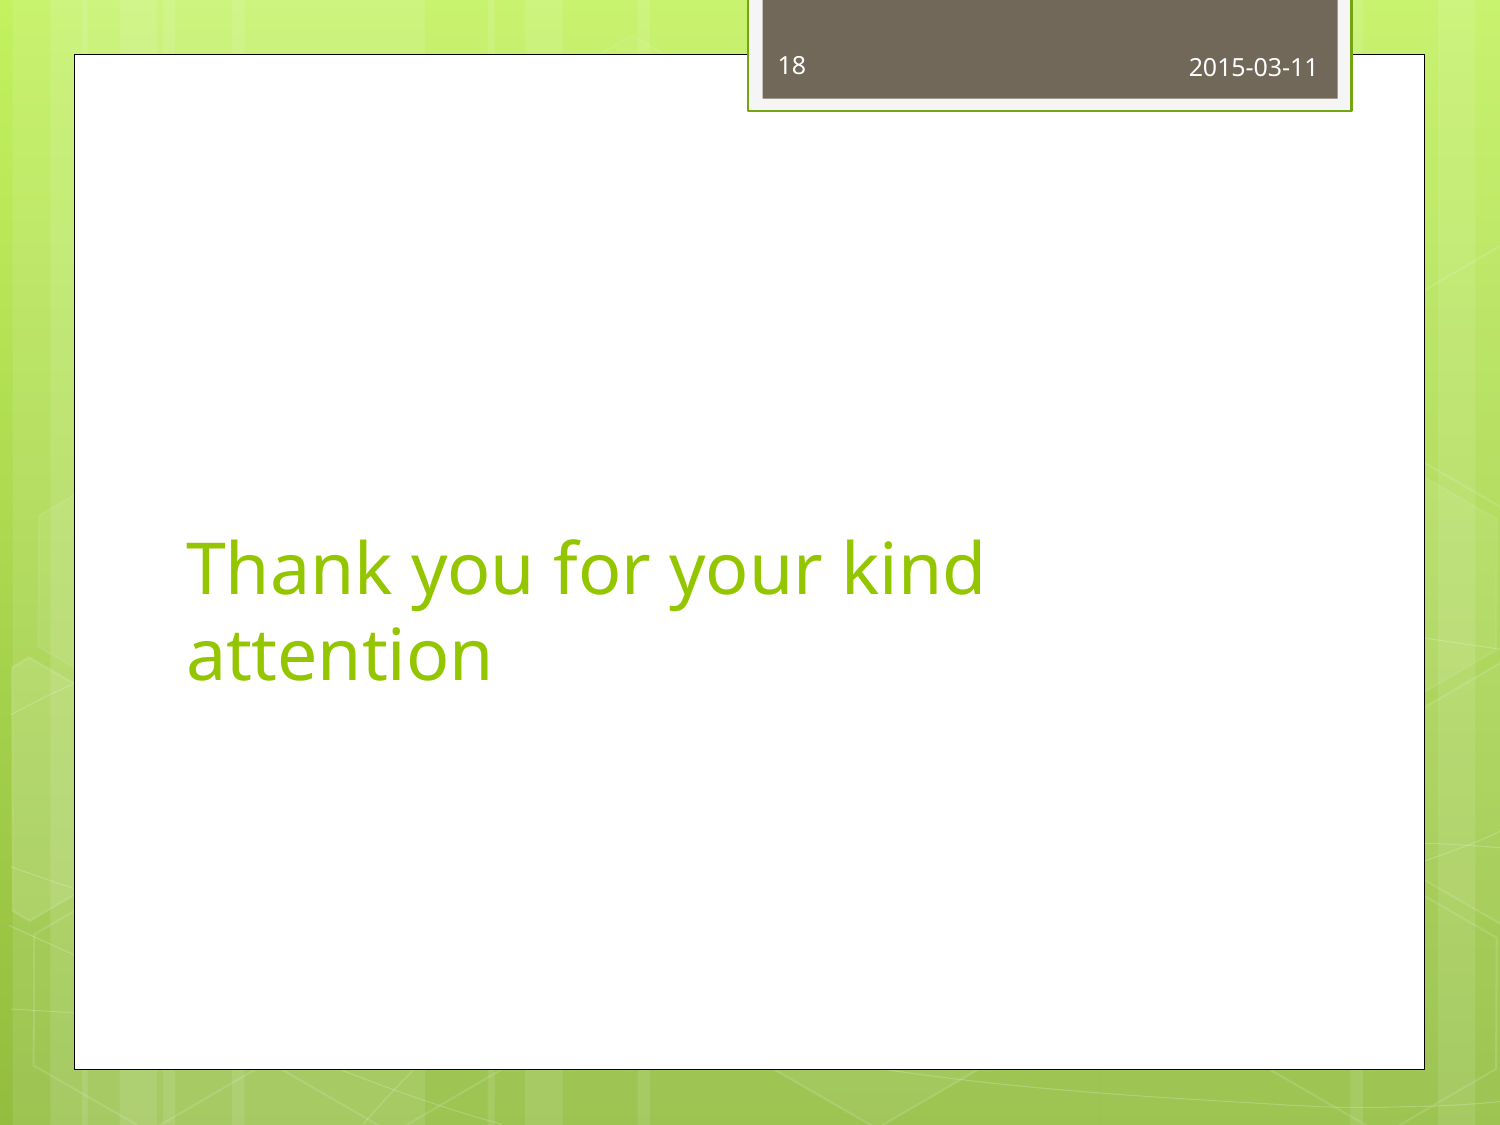

2015-03-11
# Thank you for your kind attention